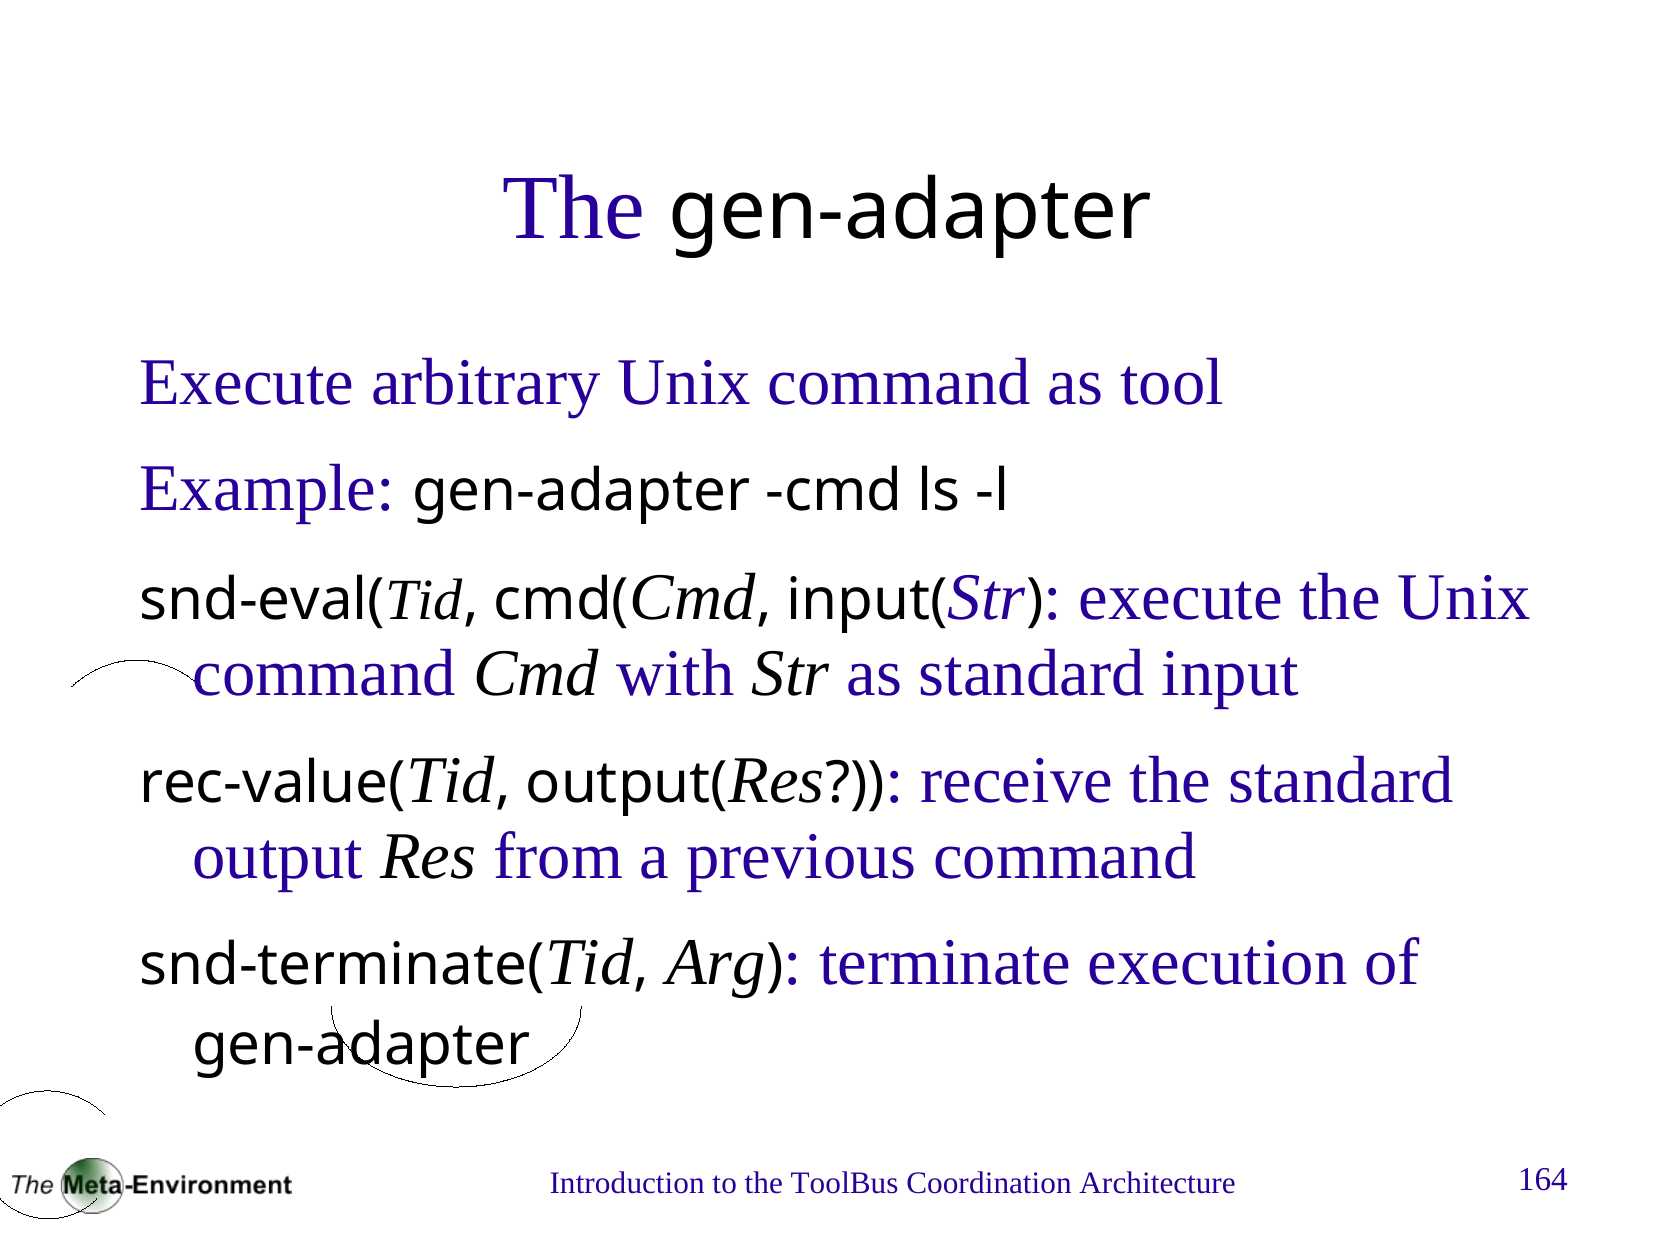

# The gen-adapter
Execute arbitrary Unix command as tool
Example: gen-adapter -cmd ls -l
snd-eval(Tid, cmd(Cmd, input(Str): execute the Unix command Cmd with Str as standard input
rec-value(Tid, output(Res?)): receive the standard output Res from a previous command
snd-terminate(Tid, Arg): terminate execution of gen-adapter